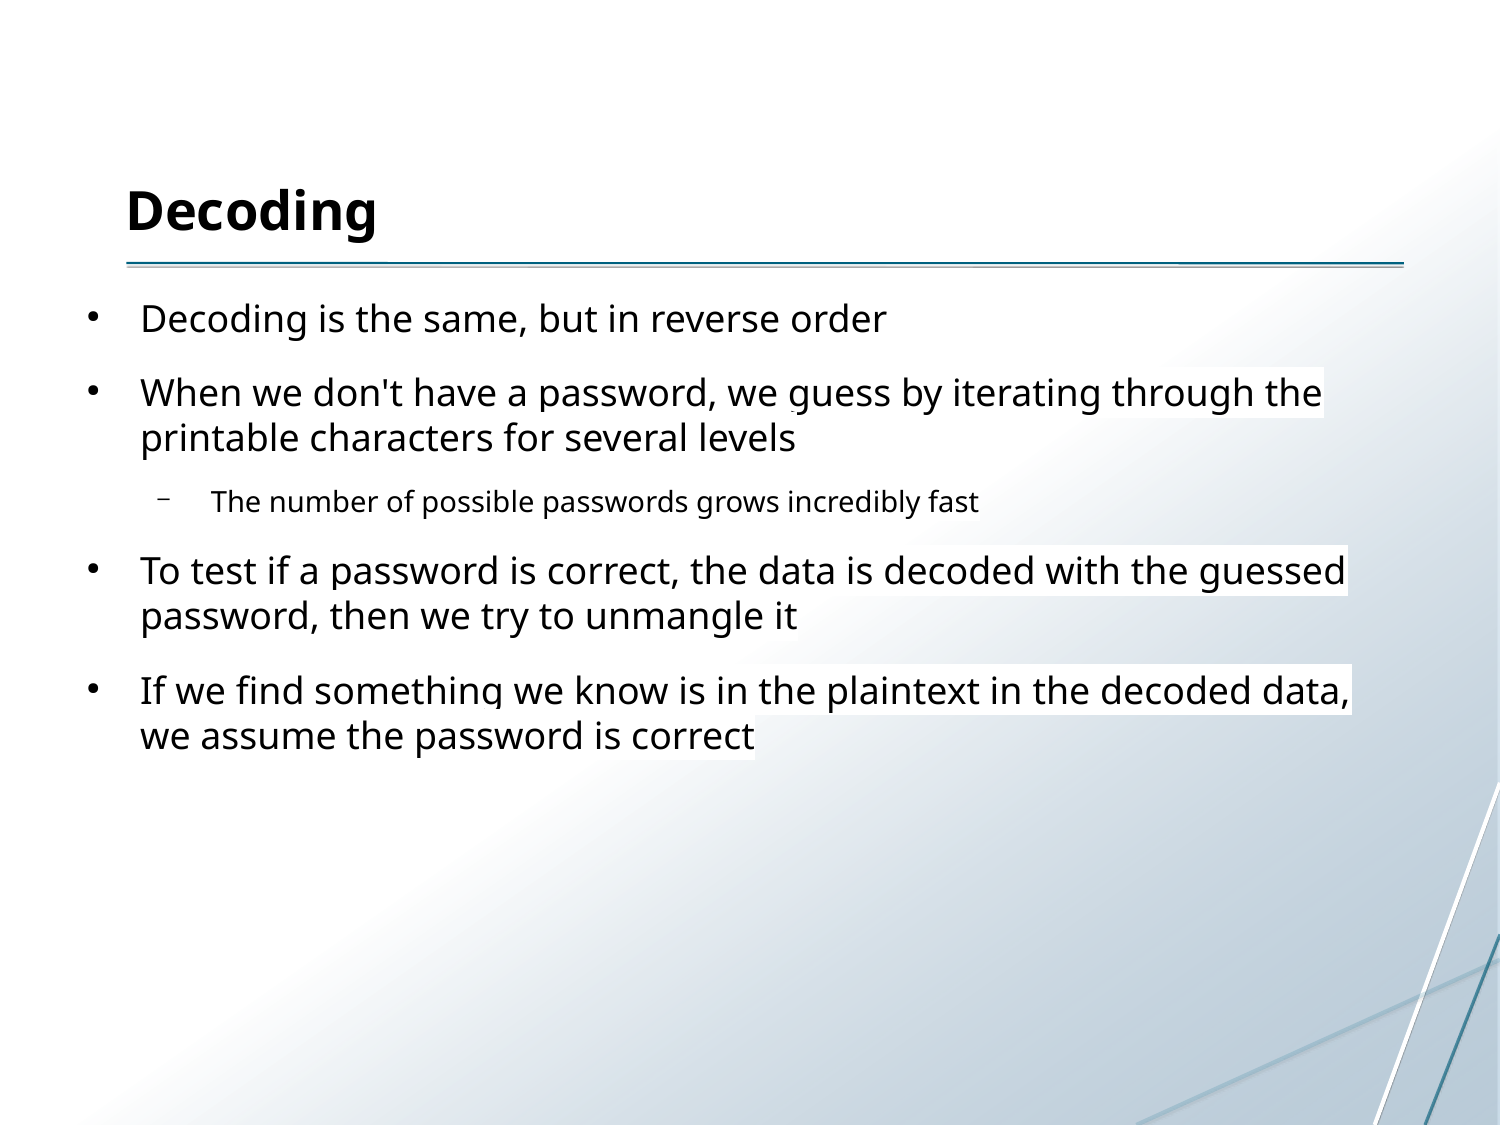

# Decoding
Decoding is the same, but in reverse order
When we don't have a password, we guess by iterating through the printable characters for several levels
The number of possible passwords grows incredibly fast
To test if a password is correct, the data is decoded with the guessed password, then we try to unmangle it
If we find something we know is in the plaintext in the decoded data, we assume the password is correct